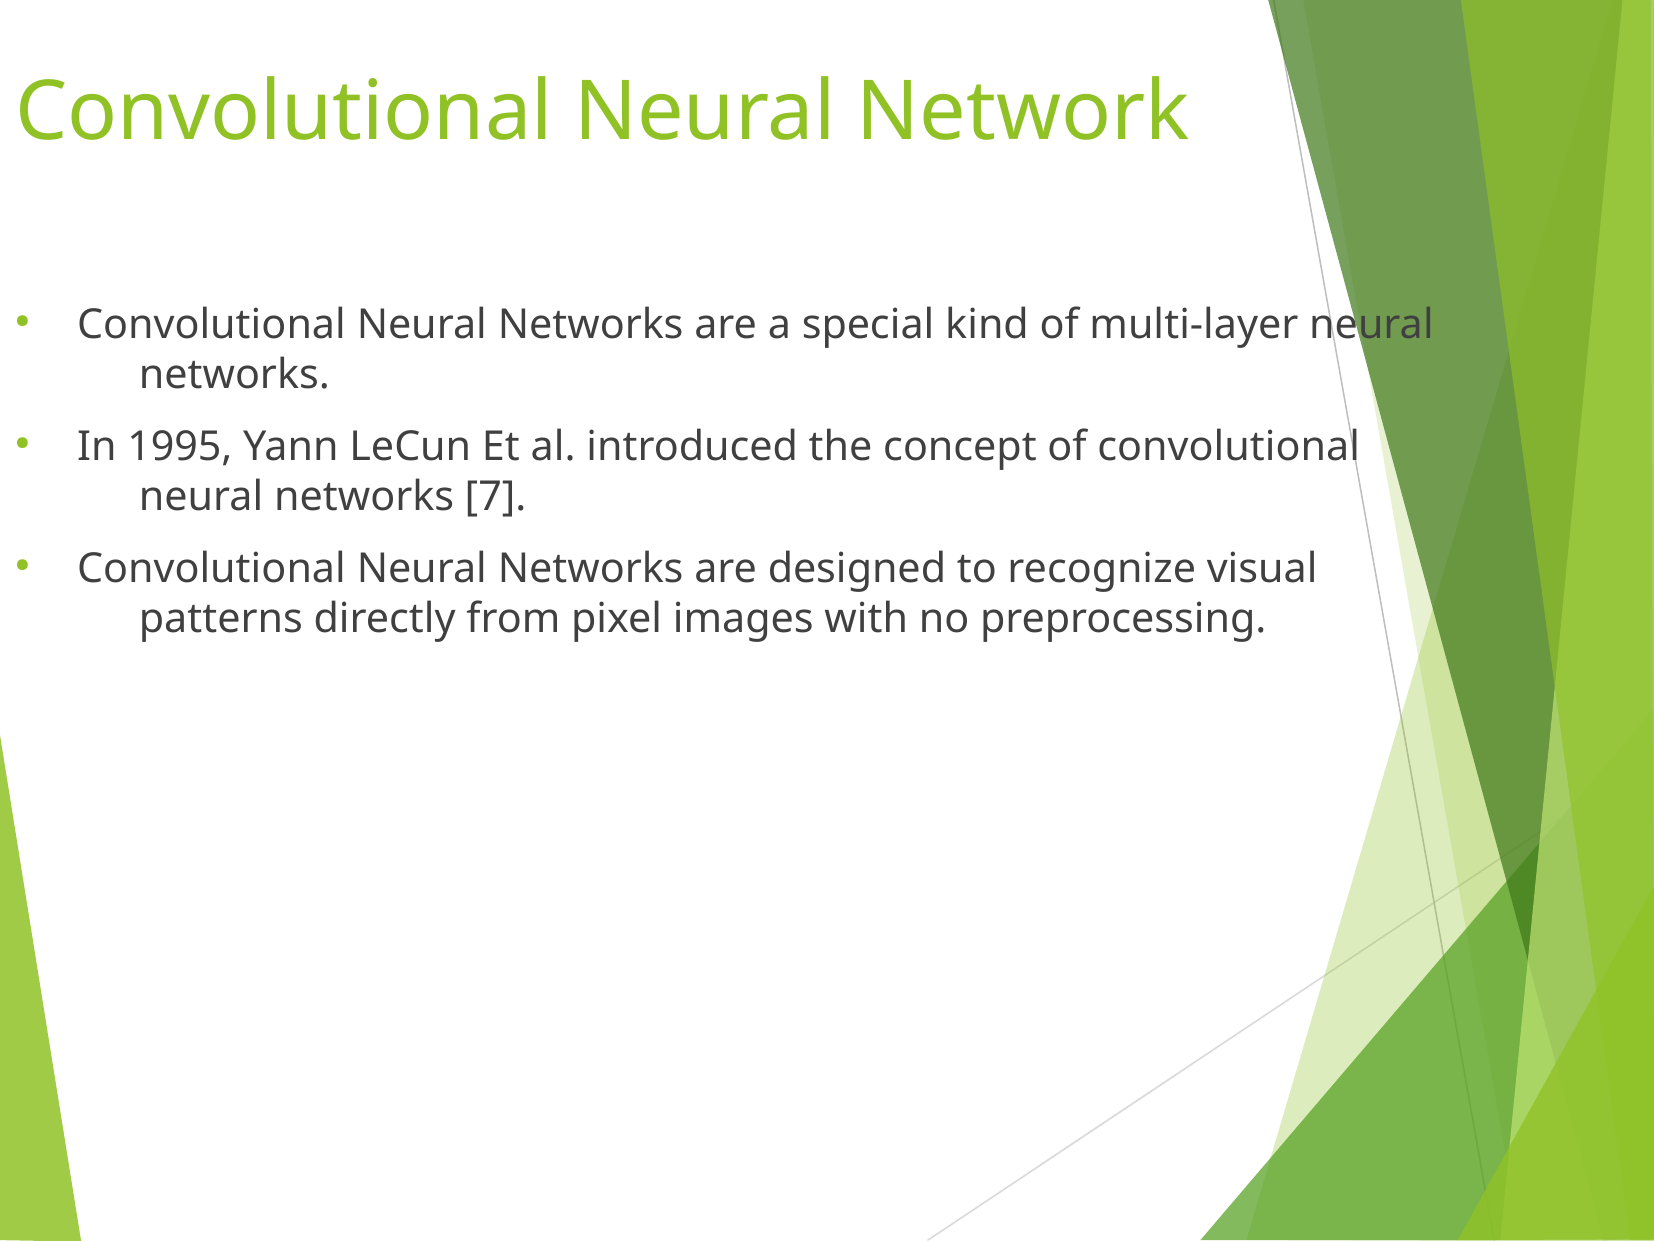

# Convolutional Neural Network
Convolutional Neural Networks are a special kind of multi-layer neural networks.
In 1995, Yann LeCun Et al. introduced the concept of convolutional neural networks [7].
Convolutional Neural Networks are designed to recognize visual patterns directly from pixel images with no preprocessing.